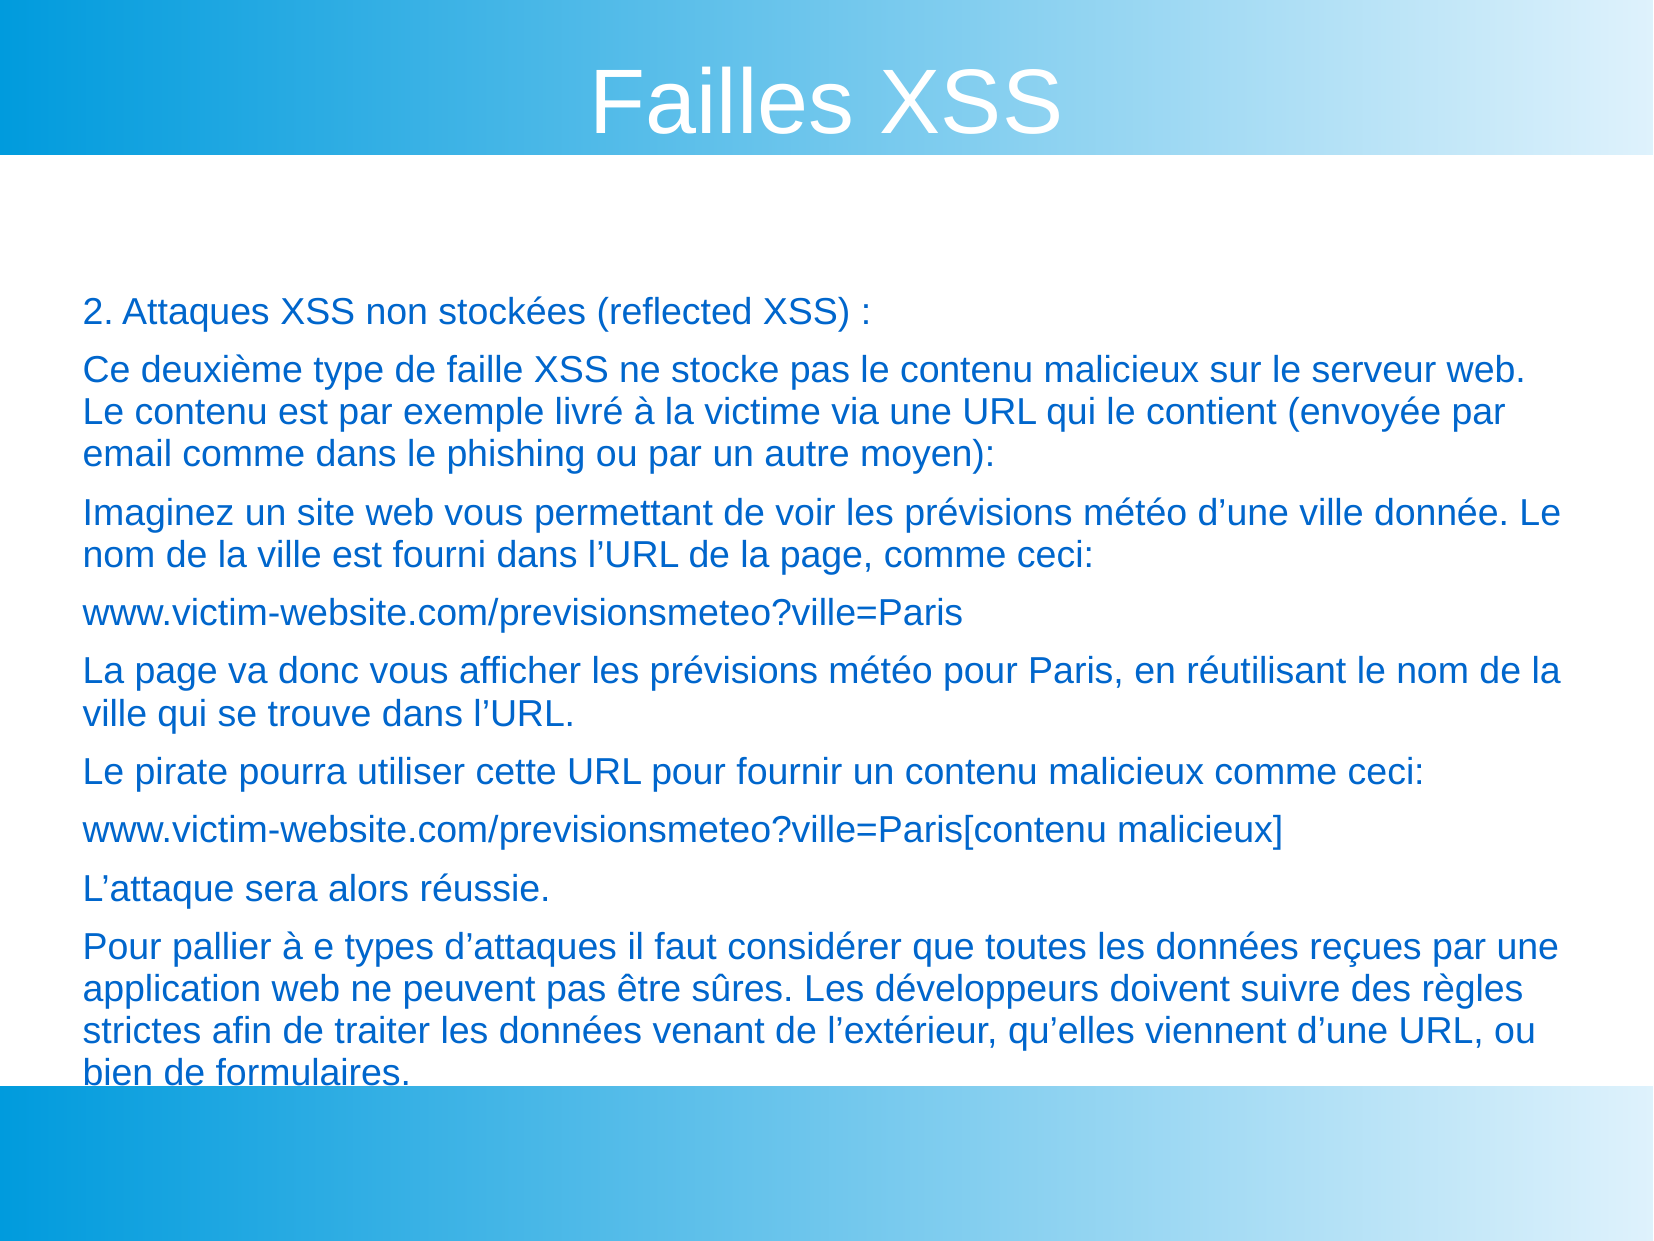

# Failles XSS
2. Attaques XSS non stockées (reflected XSS) :
Ce deuxième type de faille XSS ne stocke pas le contenu malicieux sur le serveur web. Le contenu est par exemple livré à la victime via une URL qui le contient (envoyée par email comme dans le phishing ou par un autre moyen):
Imaginez un site web vous permettant de voir les prévisions météo d’une ville donnée. Le nom de la ville est fourni dans l’URL de la page, comme ceci:
www.victim-website.com/previsionsmeteo?ville=Paris
La page va donc vous afficher les prévisions météo pour Paris, en réutilisant le nom de la ville qui se trouve dans l’URL.
Le pirate pourra utiliser cette URL pour fournir un contenu malicieux comme ceci:
www.victim-website.com/previsionsmeteo?ville=Paris[contenu malicieux]
L’attaque sera alors réussie.
Pour pallier à e types d’attaques il faut considérer que toutes les données reçues par une application web ne peuvent pas être sûres. Les développeurs doivent suivre des règles strictes afin de traiter les données venant de l’extérieur, qu’elles viennent d’une URL, ou bien de formulaires.